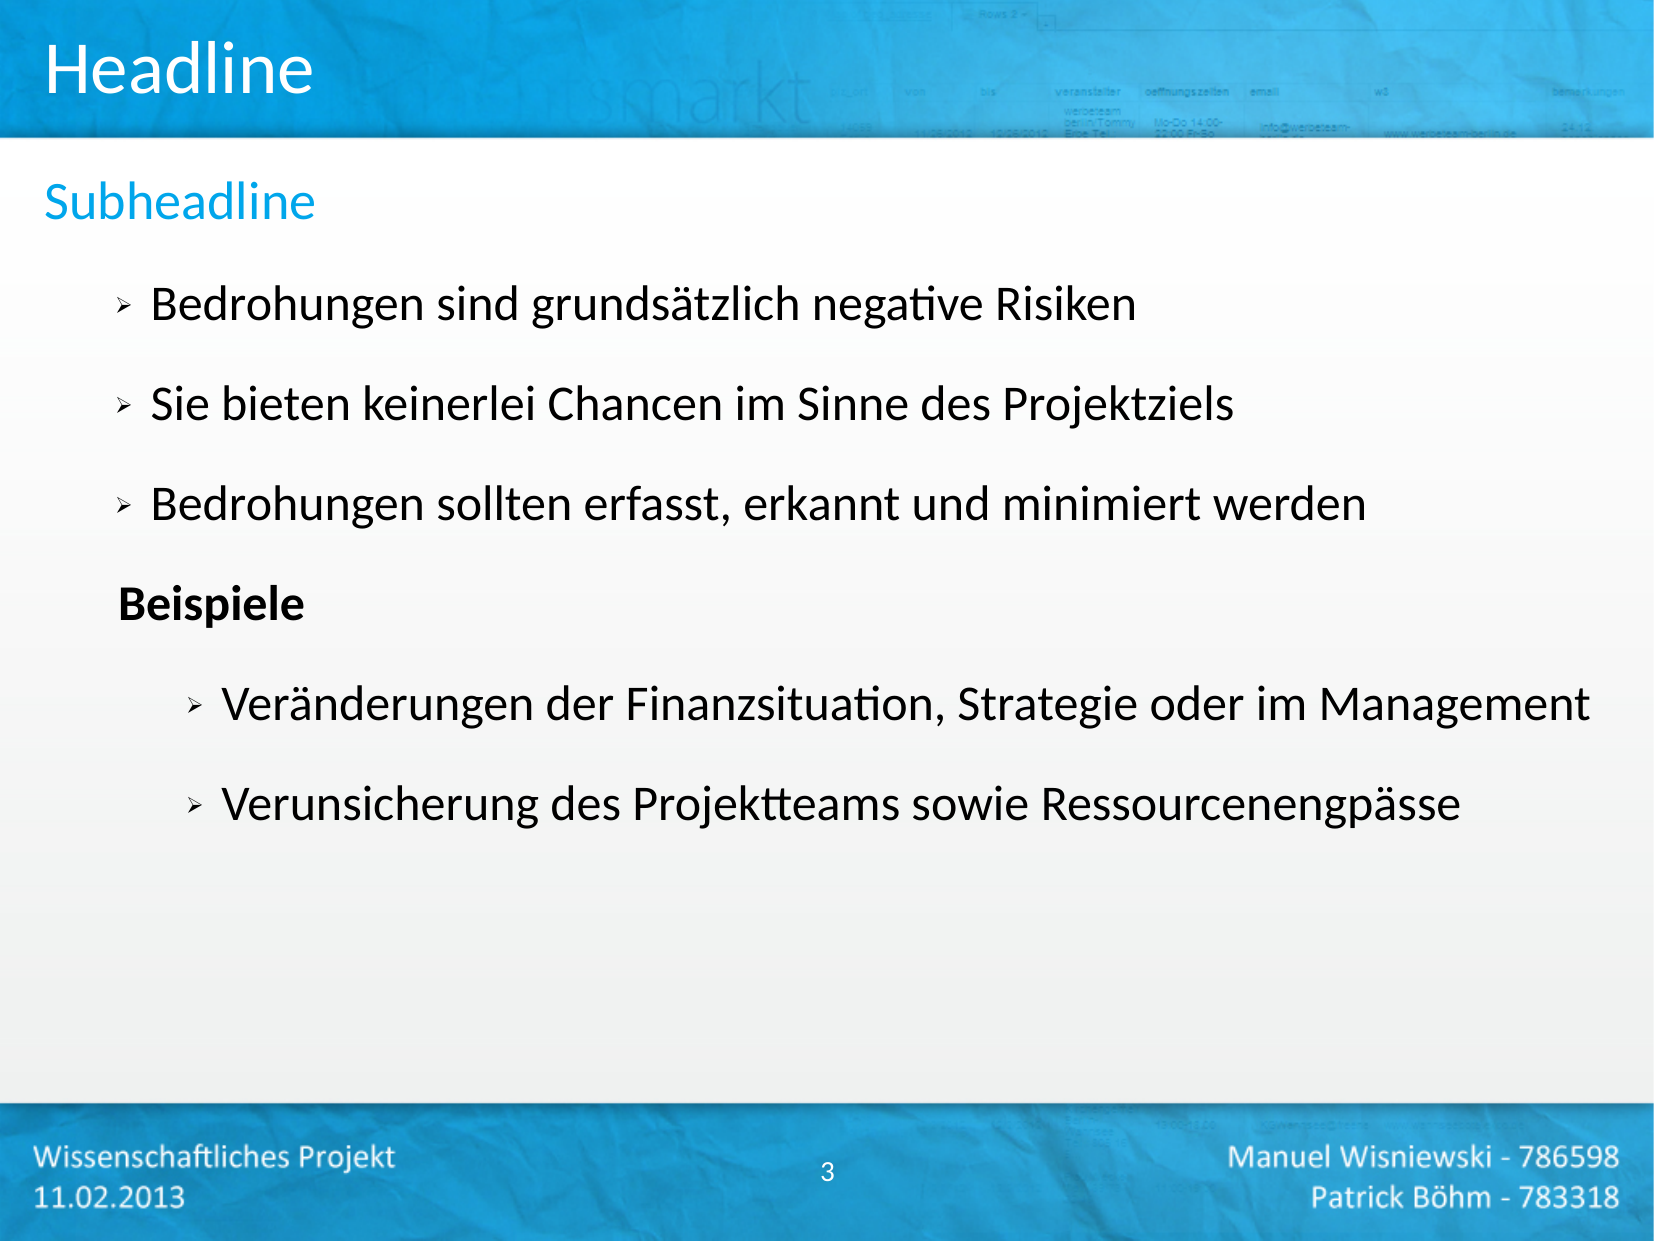

Headline
Subheadline
Bedrohungen sind grundsätzlich negative Risiken
Sie bieten keinerlei Chancen im Sinne des Projektziels
Bedrohungen sollten erfasst, erkannt und minimiert werden
	Beispiele
Veränderungen der Finanzsituation, Strategie oder im Management
Verunsicherung des Projektteams sowie Ressourcenengpässe